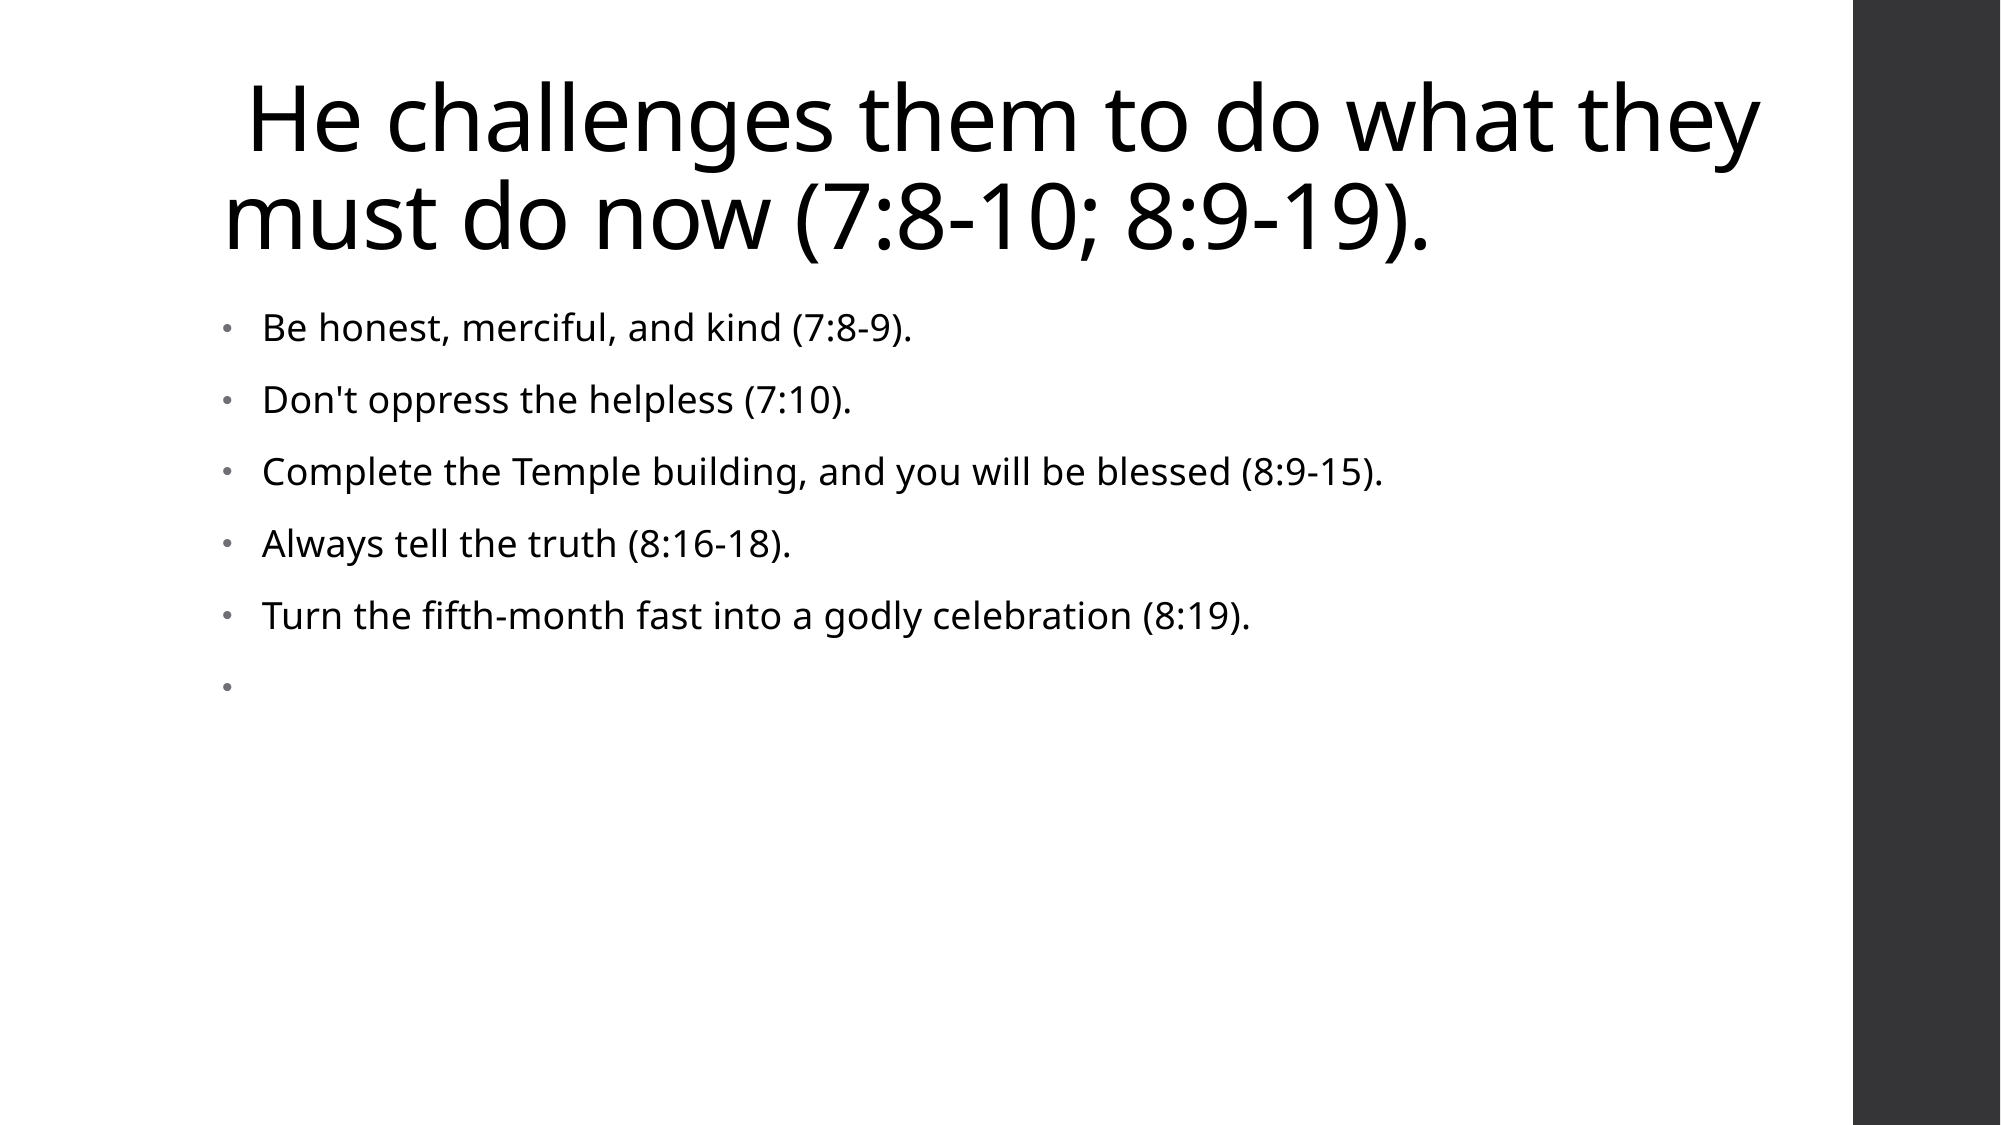

# He challenges them to do what they must do now (7:8-10; 8:9-19).
 Be honest, merciful, and kind (7:8-9).
 Don't oppress the helpless (7:10).
 Complete the Temple building, and you will be blessed (8:9-15).
 Always tell the truth (8:16-18).
 Turn the fifth-month fast into a godly celebration (8:19).